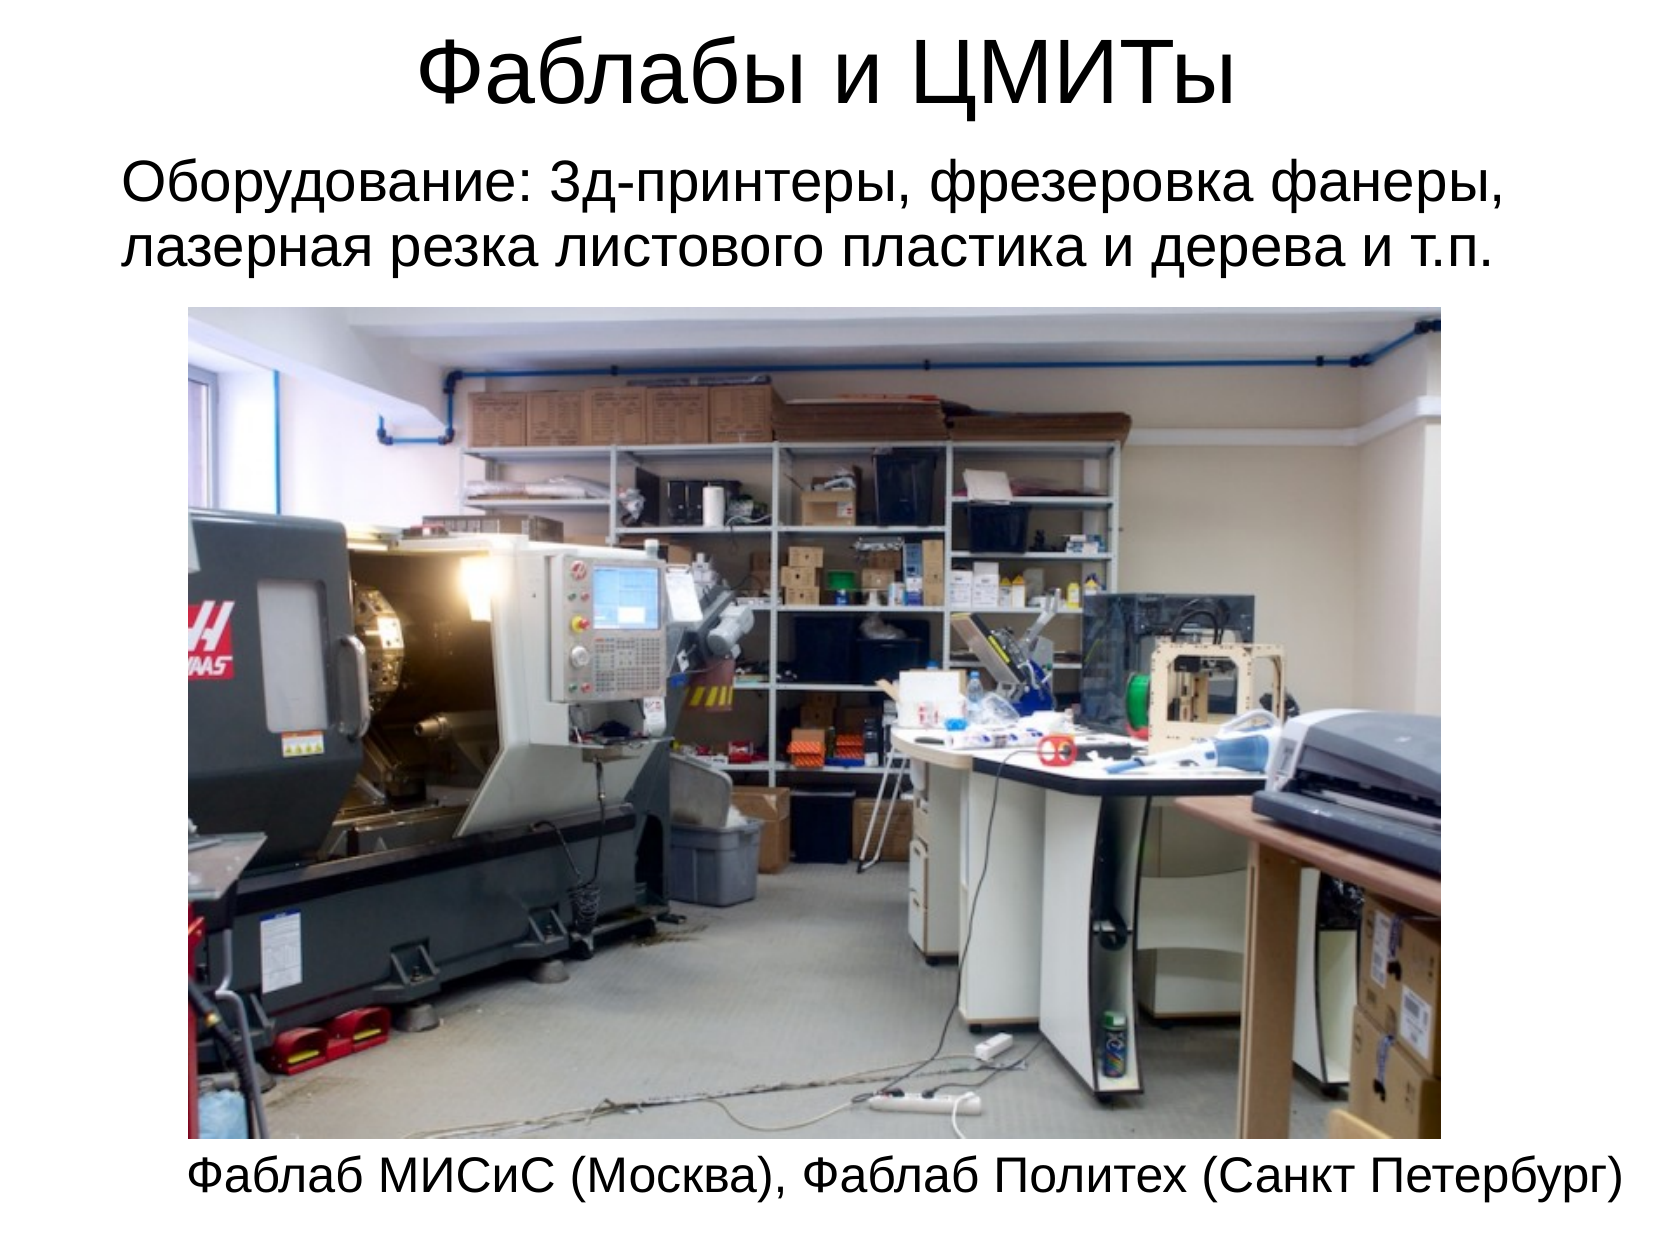

# Фаблабы и ЦМИТы
Оборудование: 3д-принтеры, фрезеровка фанеры, лазерная резка листового пластика и дерева и т.п.
Фаблаб МИСиС (Москва), Фаблаб Политех (Санкт Петербург)